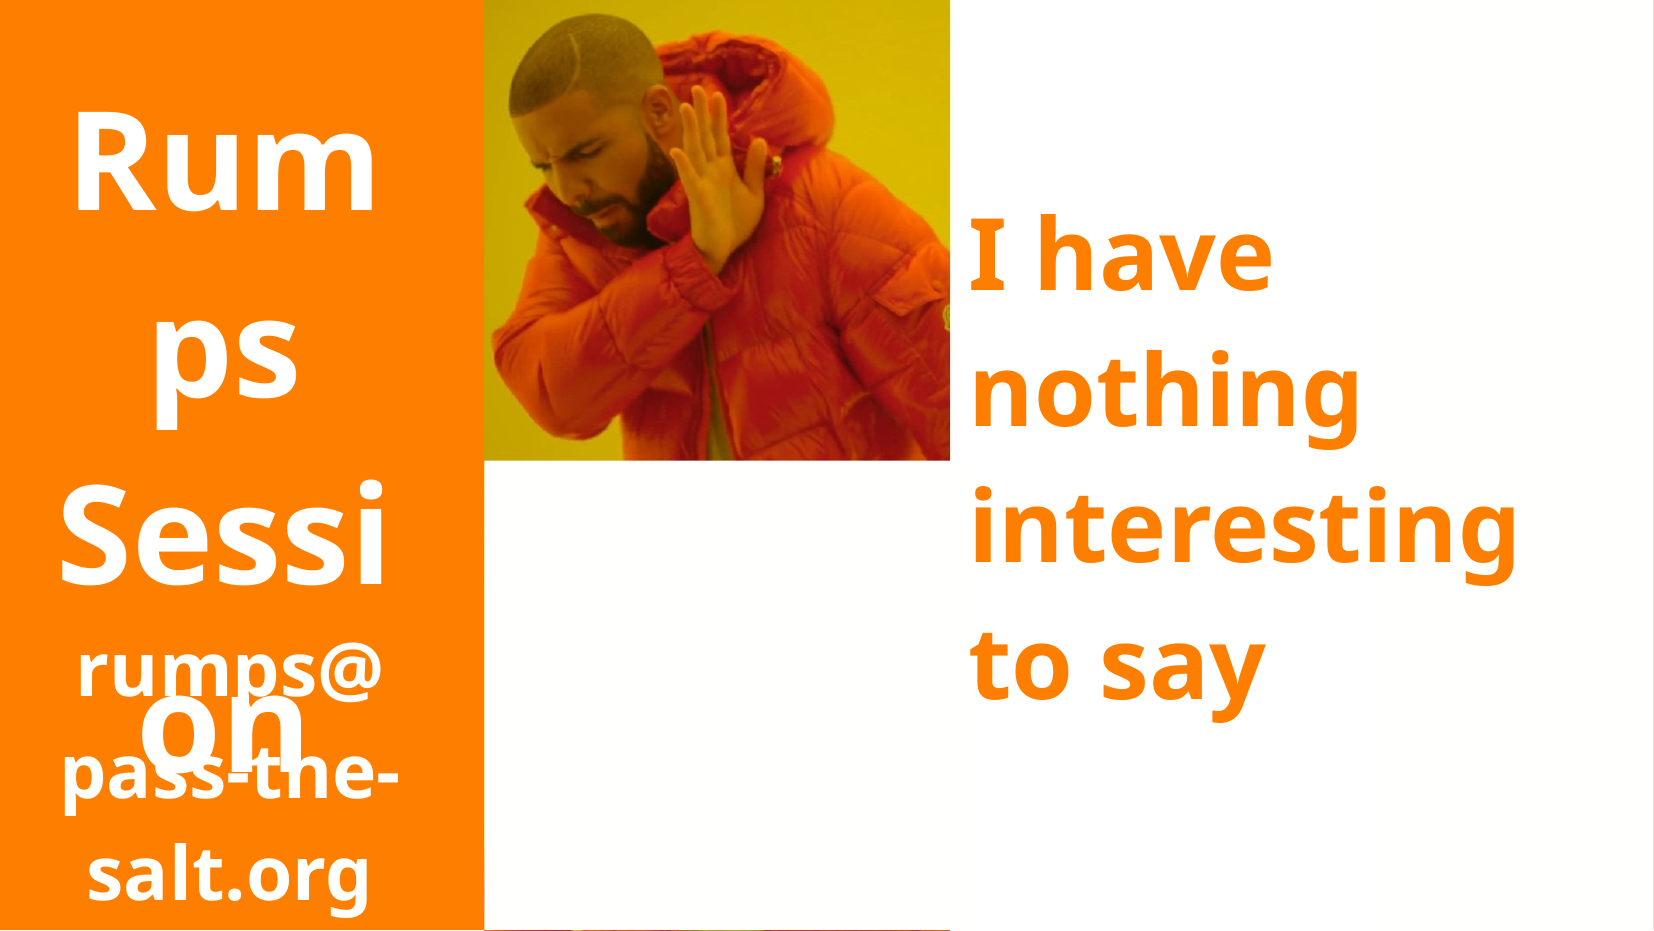

I have nothing interesting to say
# Rumps Session
rumps@
pass-the-salt.org